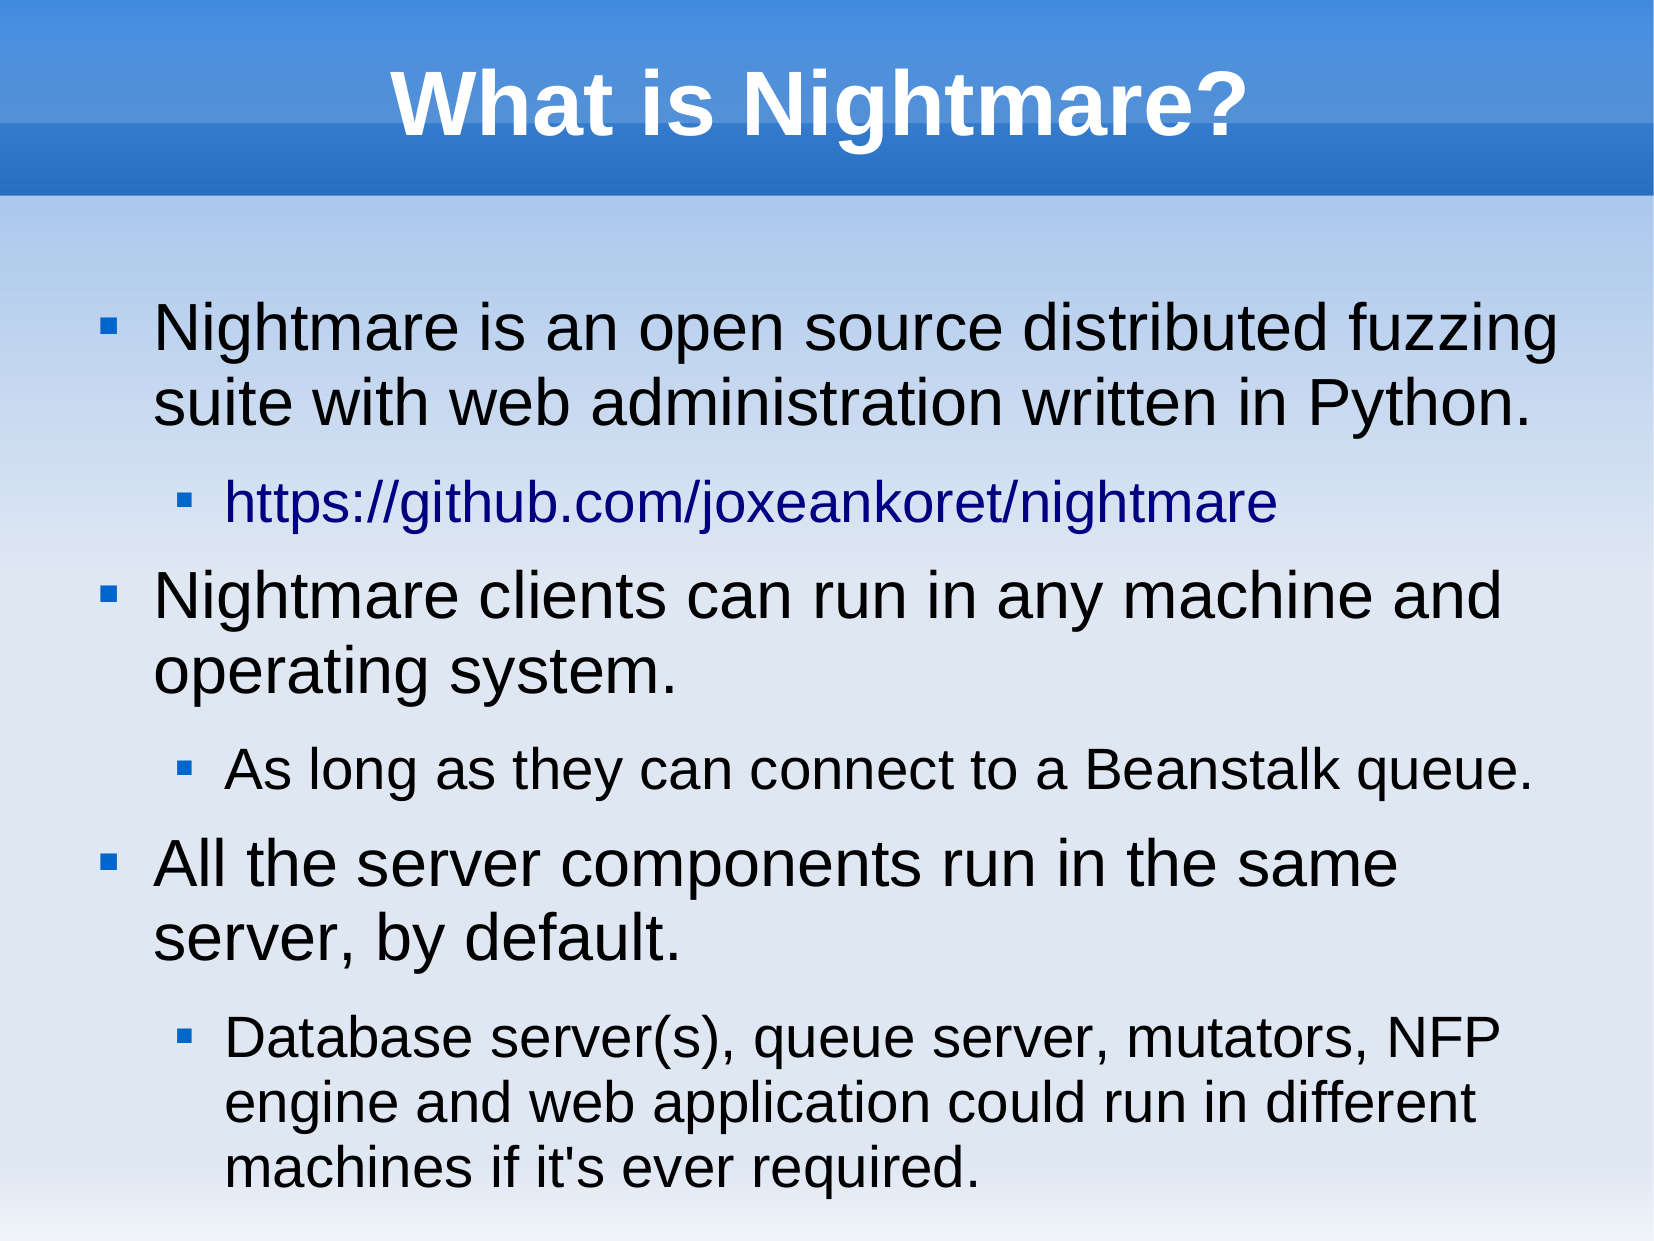

# What is Nightmare?
Nightmare is an open source distributed fuzzing suite with web administration written in Python.
https://github.com/joxeankoret/nightmare
Nightmare clients can run in any machine and operating system.
As long as they can connect to a Beanstalk queue.
All the server components run in the same server, by default.
Database server(s), queue server, mutators, NFP engine and web application could run in different machines if it's ever required.